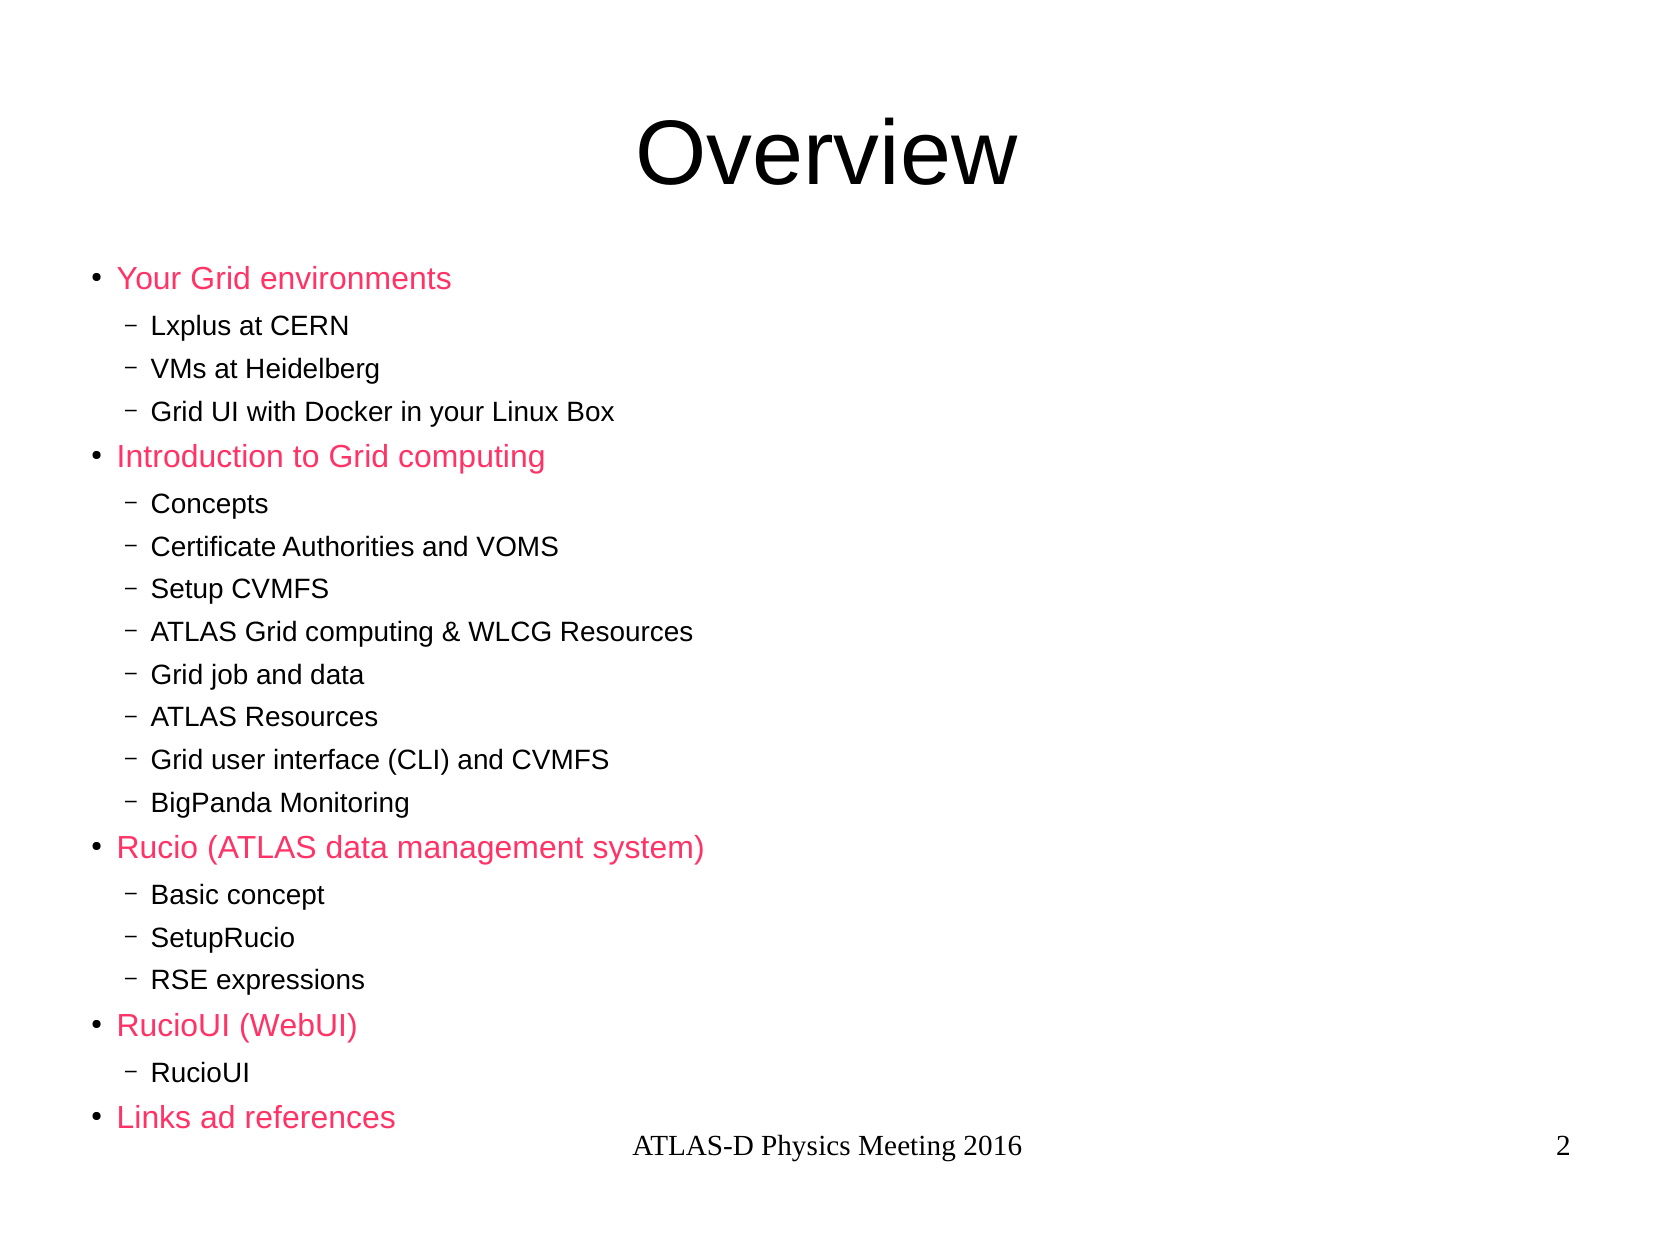

# Overview
Your Grid environments
Lxplus at CERN
VMs at Heidelberg
Grid UI with Docker in your Linux Box
Introduction to Grid computing
Concepts
Certificate Authorities and VOMS
Setup CVMFS
ATLAS Grid computing & WLCG Resources
Grid job and data
ATLAS Resources
Grid user interface (CLI) and CVMFS
BigPanda Monitoring
Rucio (ATLAS data management system)
Basic concept
SetupRucio
RSE expressions
RucioUI (WebUI)
RucioUI
Links ad references
ATLAS-D Physics Meeting 2016
2